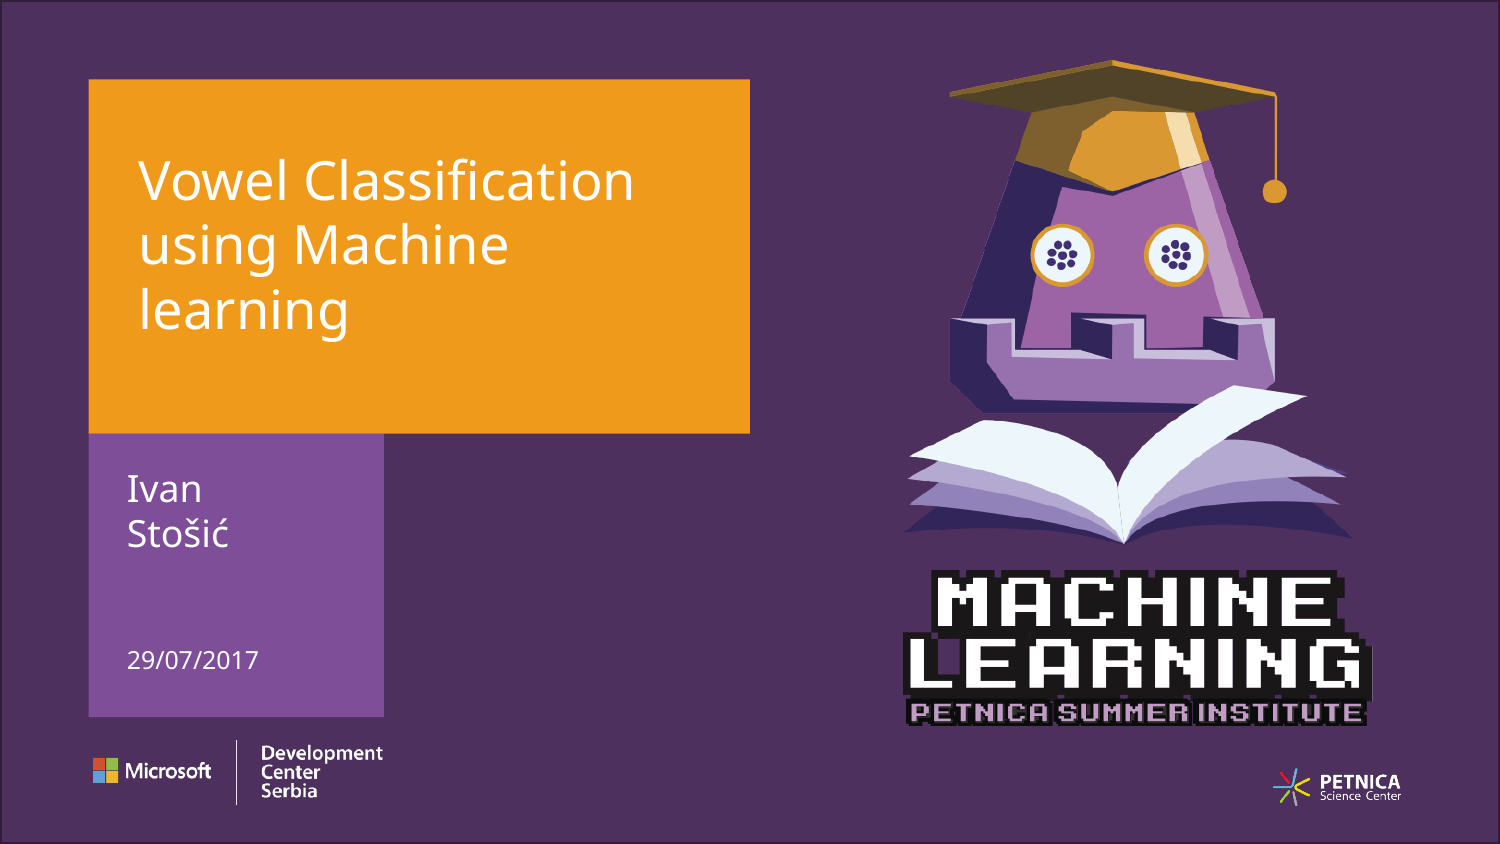

# Vowel Classification using Machine learning
Ivan
Stošić
29/07/2017